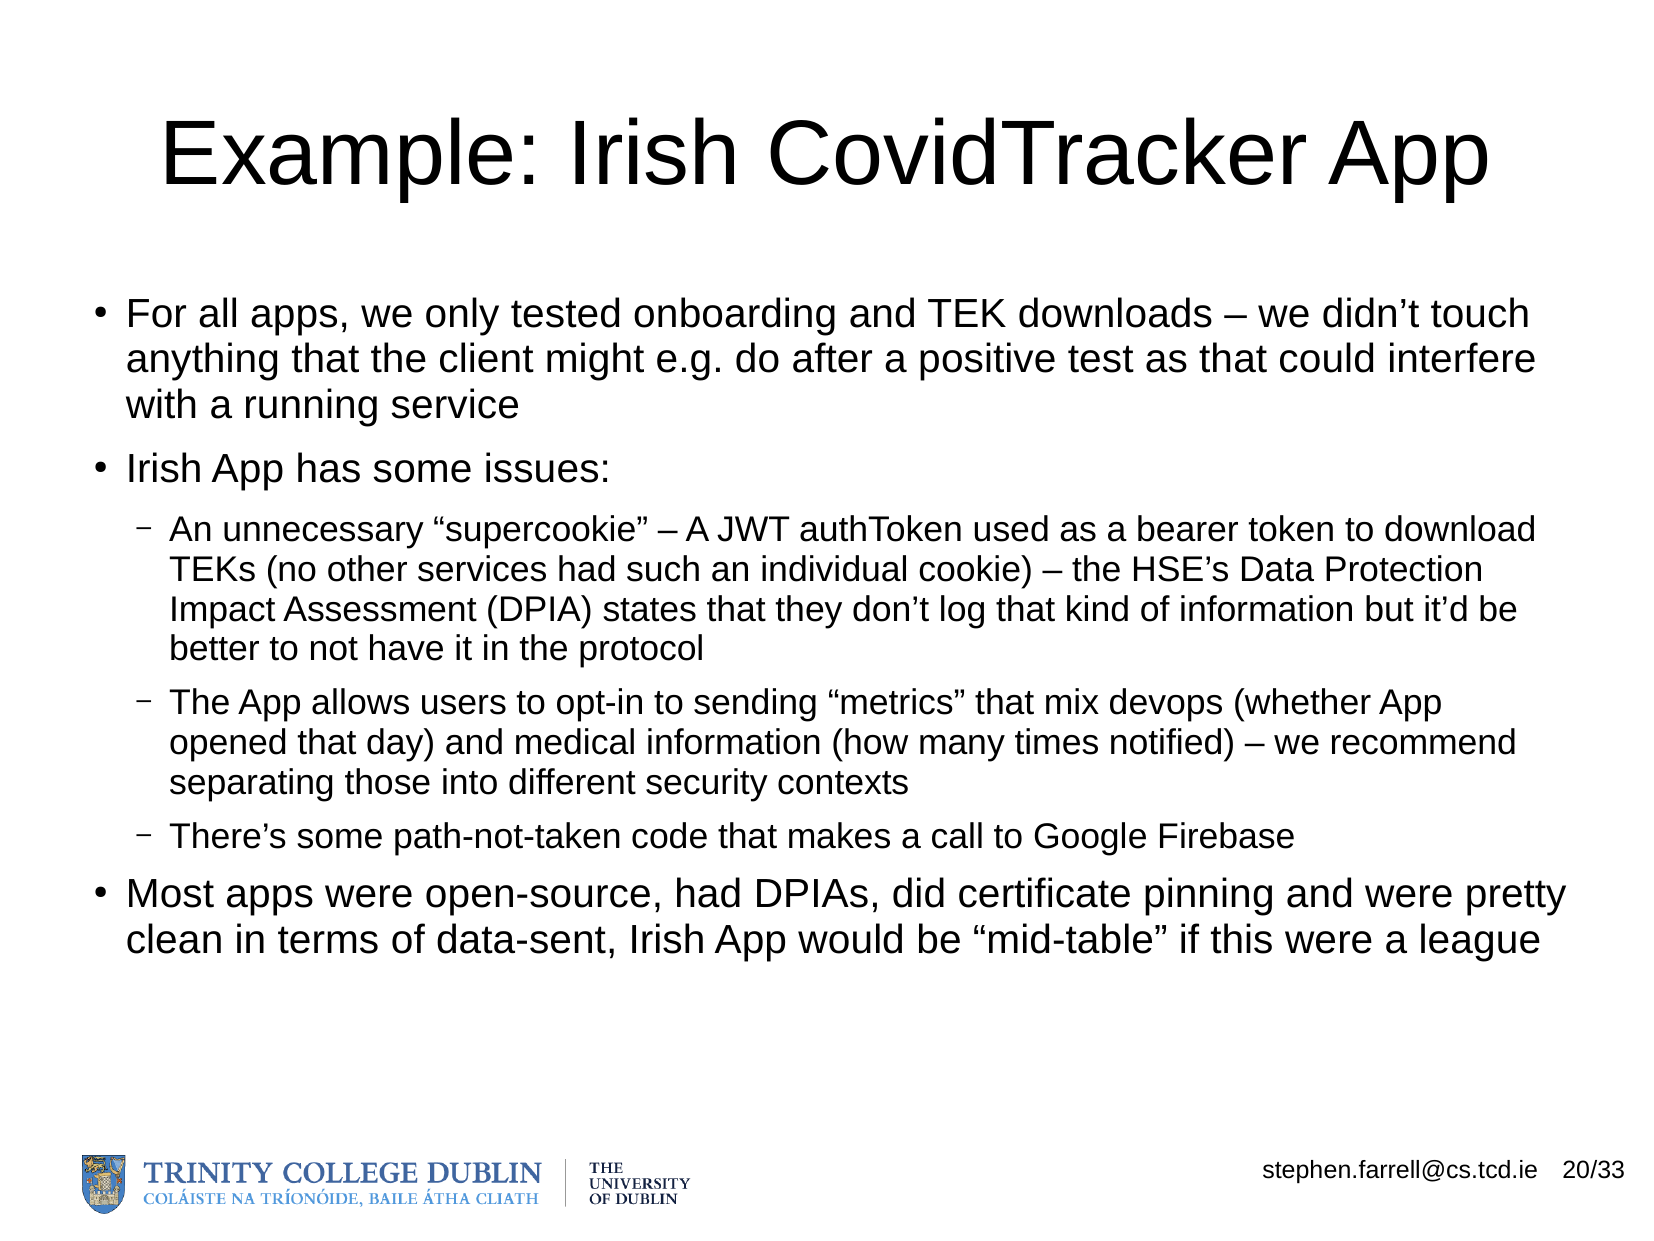

# Example: Irish CovidTracker App
For all apps, we only tested onboarding and TEK downloads – we didn’t touch anything that the client might e.g. do after a positive test as that could interfere with a running service
Irish App has some issues:
An unnecessary “supercookie” – A JWT authToken used as a bearer token to download TEKs (no other services had such an individual cookie) – the HSE’s Data Protection Impact Assessment (DPIA) states that they don’t log that kind of information but it’d be better to not have it in the protocol
The App allows users to opt-in to sending “metrics” that mix devops (whether App opened that day) and medical information (how many times notified) – we recommend separating those into different security contexts
There’s some path-not-taken code that makes a call to Google Firebase
Most apps were open-source, had DPIAs, did certificate pinning and were pretty clean in terms of data-sent, Irish App would be “mid-table” if this were a league